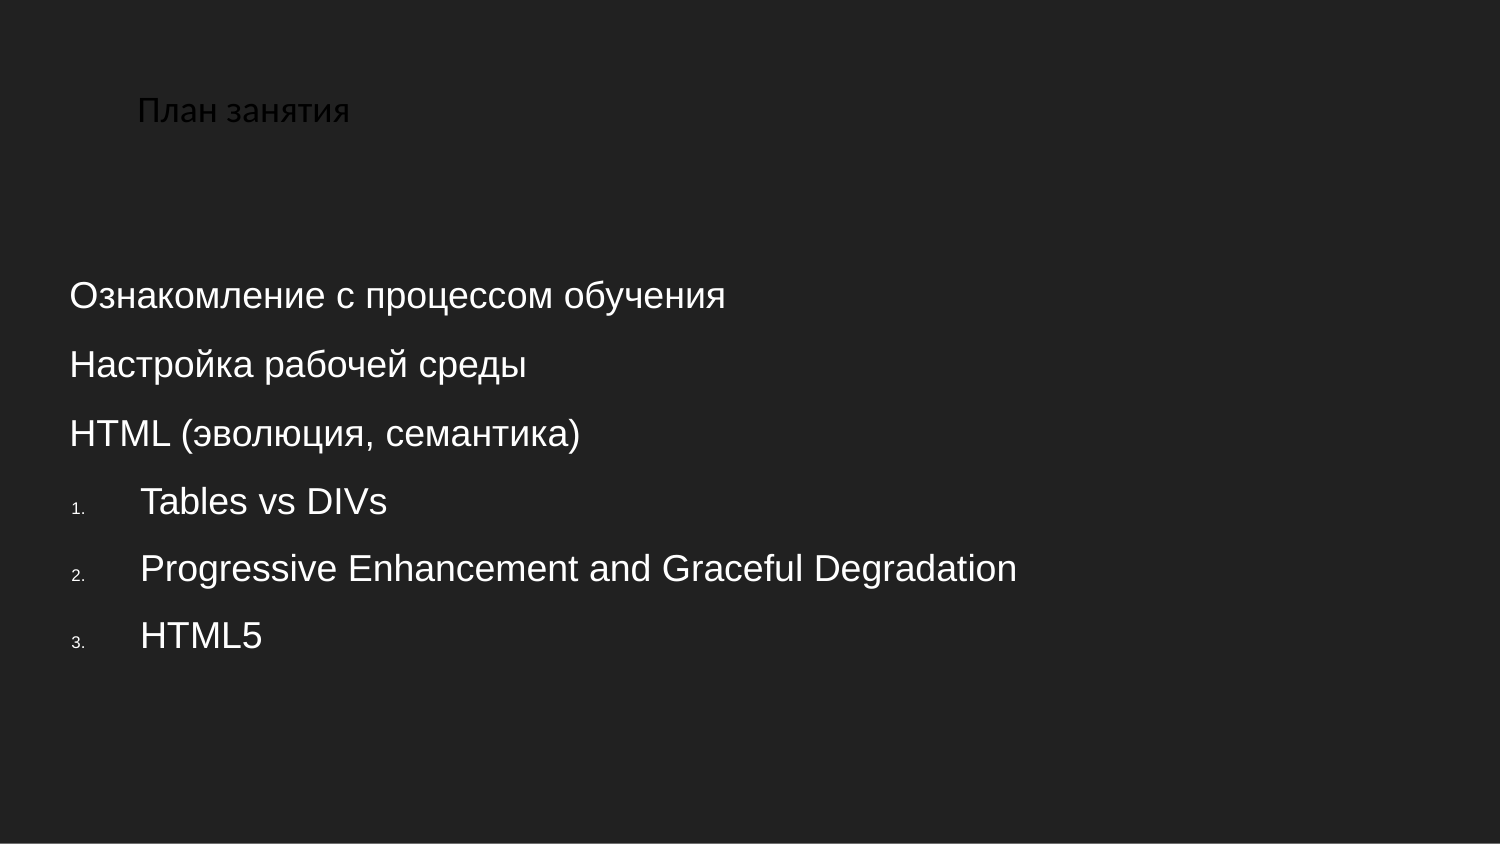

# План занятия
Ознакомление с процессом обучения
Настройка рабочей среды
HTML (эволюция, семантика)
Tables vs DIVs
Progressive Enhancement and Graceful Degradation
HTML5